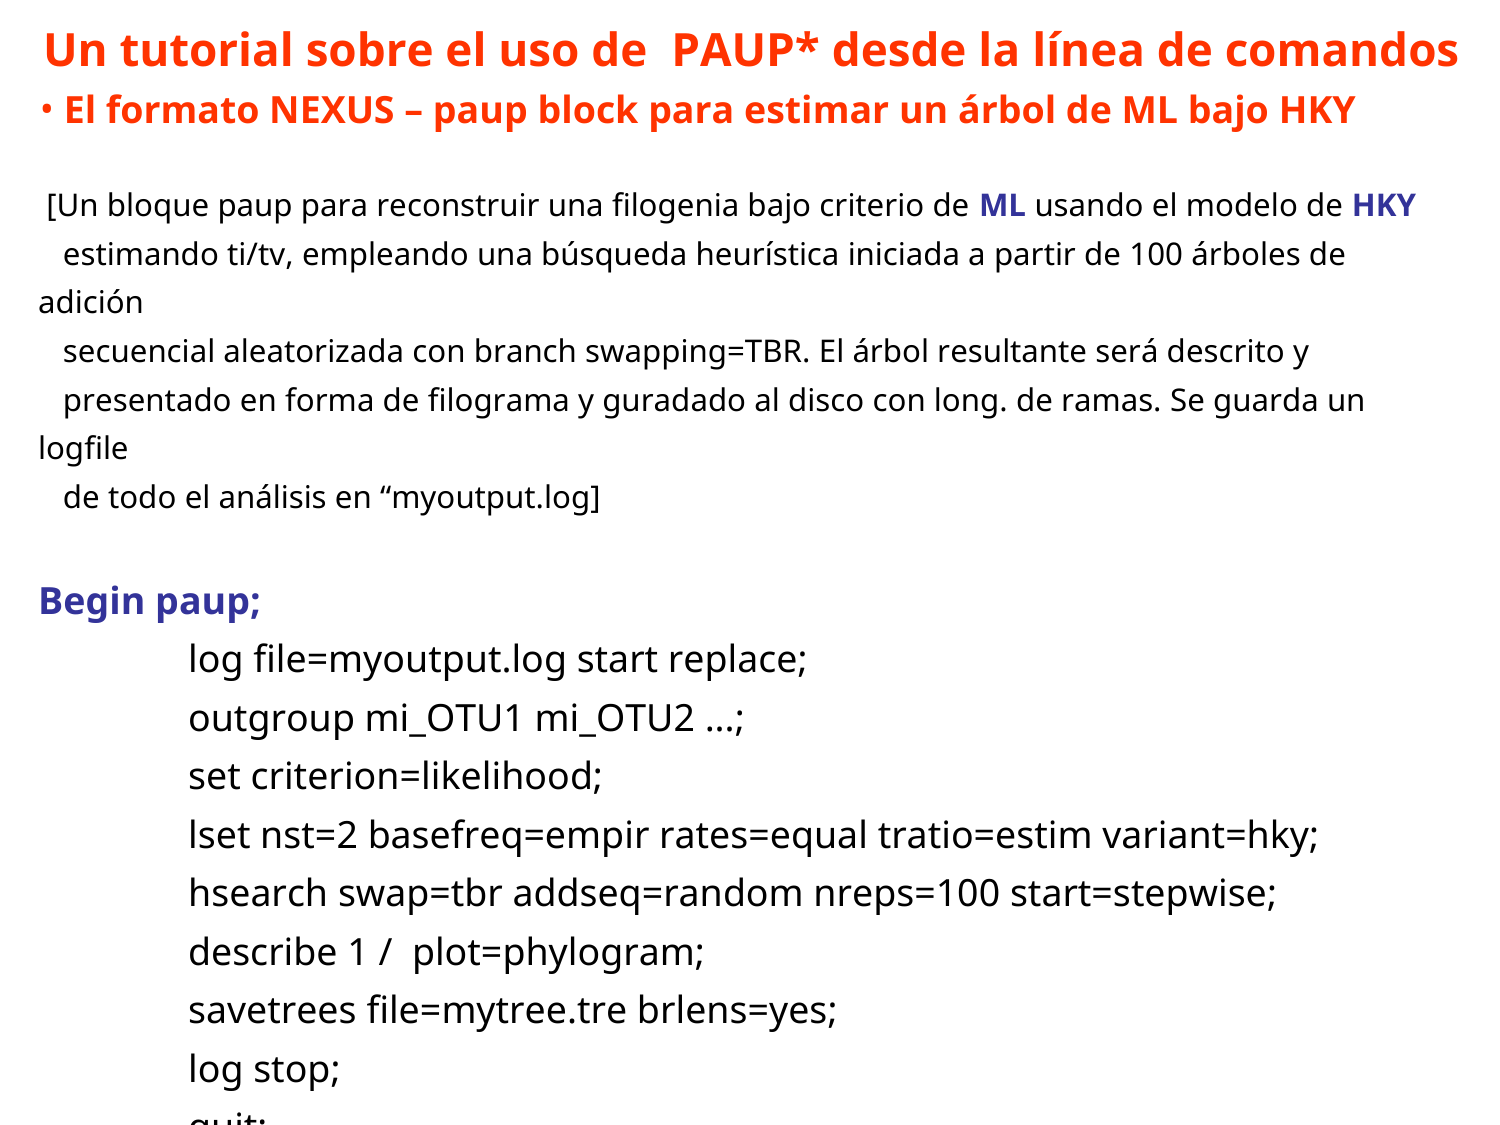

Un tutorial sobre el uso de PAUP* desde la línea de comandos
 El formato NEXUS – paup block para estimar un árbol de ML bajo HKY
 [Un bloque paup para reconstruir una filogenia bajo criterio de ML usando el modelo de HKY
 estimando ti/tv, empleando una búsqueda heurística iniciada a partir de 100 árboles de adición
 secuencial aleatorizada con branch swapping=TBR. El árbol resultante será descrito y
 presentado en forma de filograma y guradado al disco con long. de ramas. Se guarda un logfile
 de todo el análisis en “myoutput.log]
Begin paup;
	log file=myoutput.log start replace;
	outgroup mi_OTU1 mi_OTU2 ...;
	set criterion=likelihood;
	lset nst=2 basefreq=empir rates=equal tratio=estim variant=hky;
	hsearch swap=tbr addseq=random nreps=100 start=stepwise;
	describe 1 / plot=phylogram;
	savetrees file=mytree.tre brlens=yes;
	log stop;
	quit;
end;